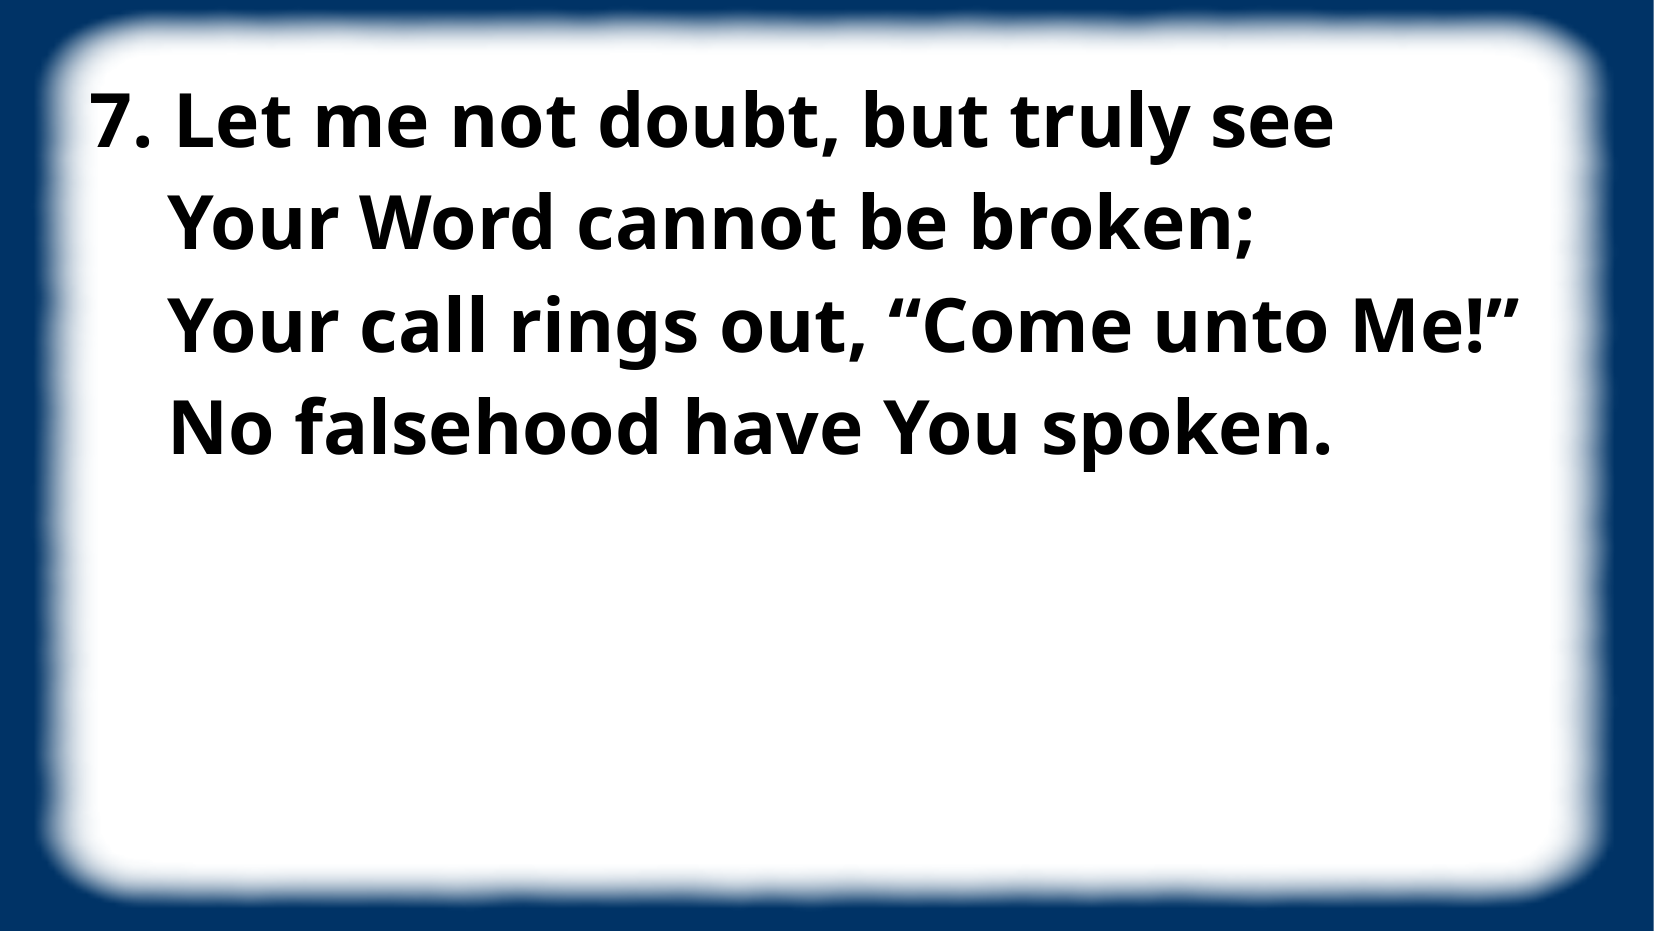

7. Let me not doubt, but truly see
 Your Word cannot be broken;
 Your call rings out, “Come unto Me!”
 No falsehood have You spoken.